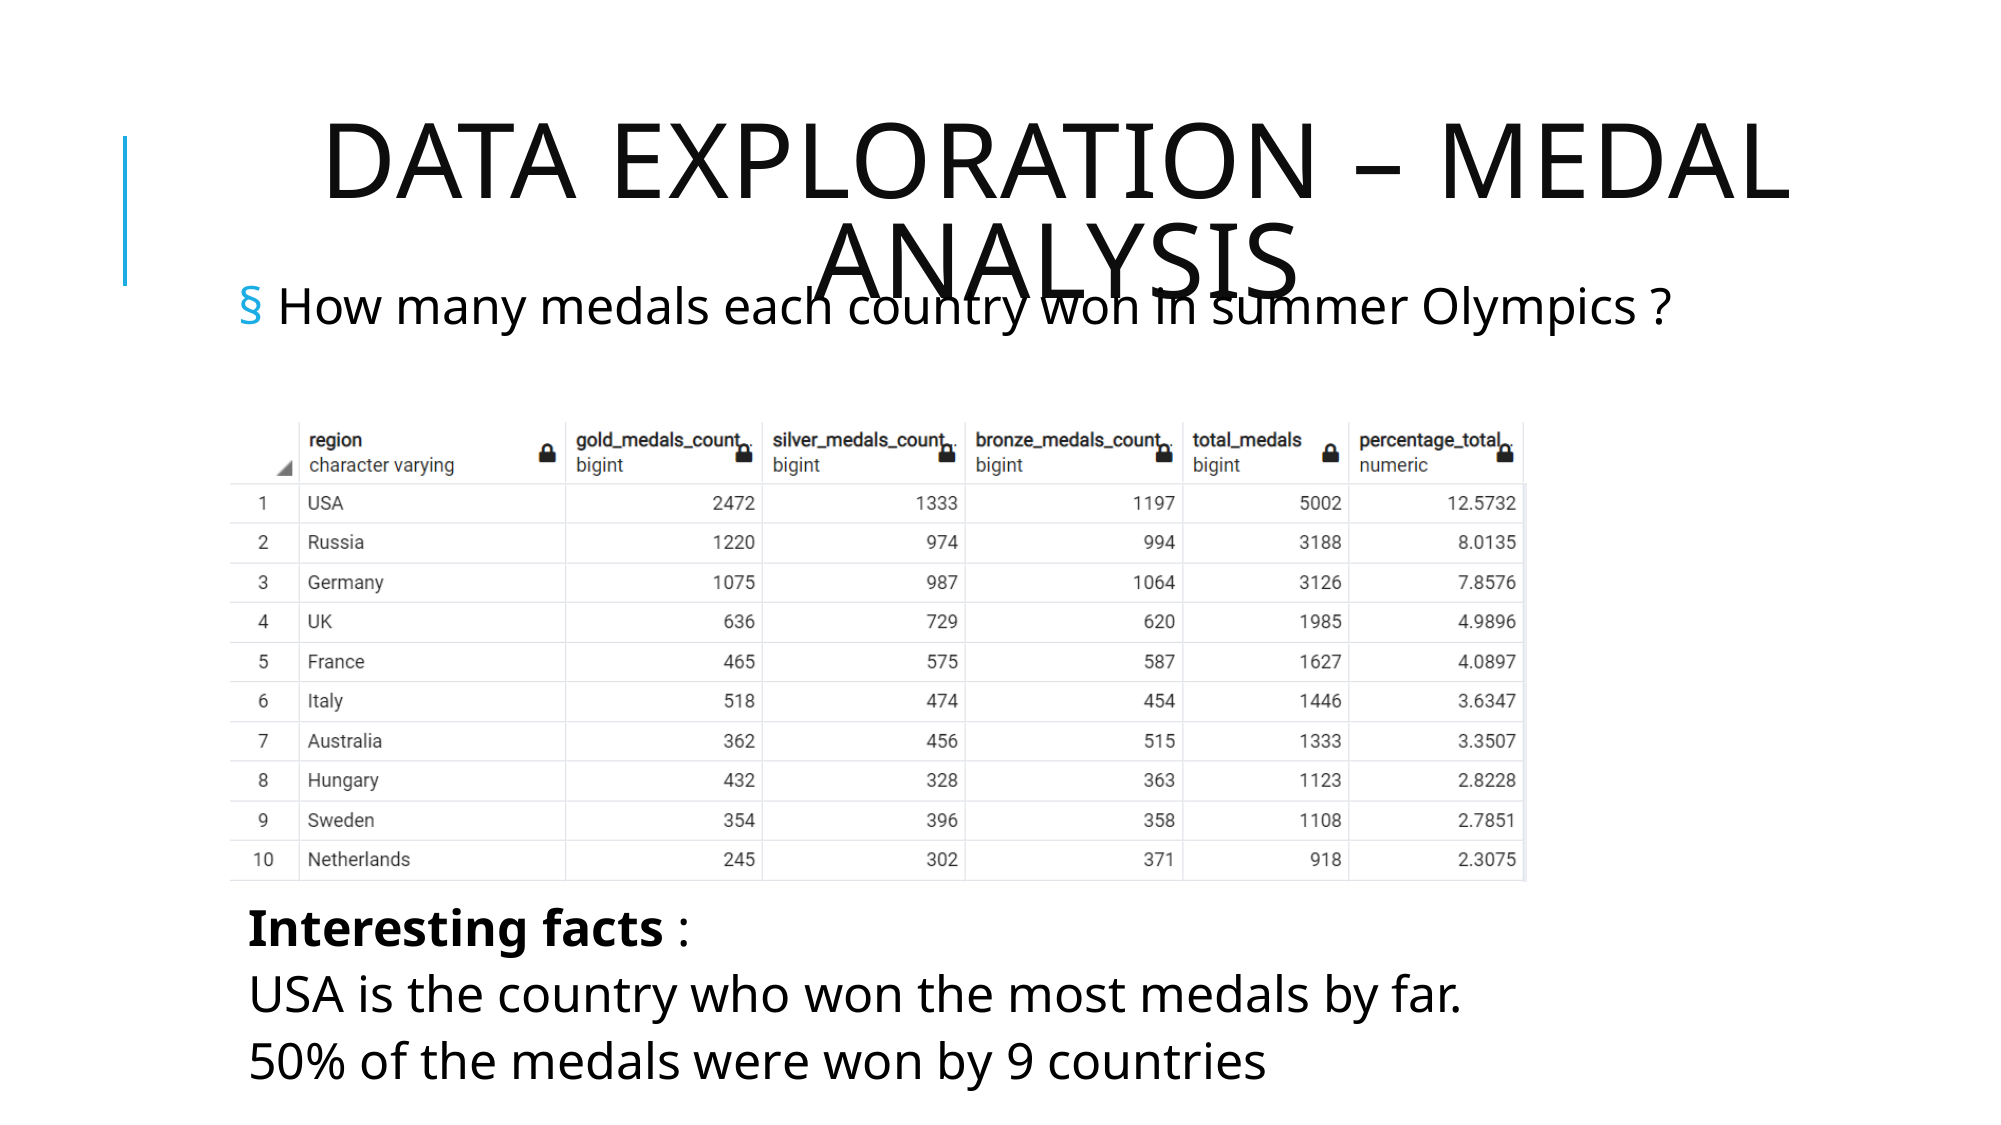

# Data exploration – Medal analysis
 How many medals each country won in summer Olympics ?
Interesting facts :
USA is the country who won the most medals by far.
50% of the medals were won by 9 countries